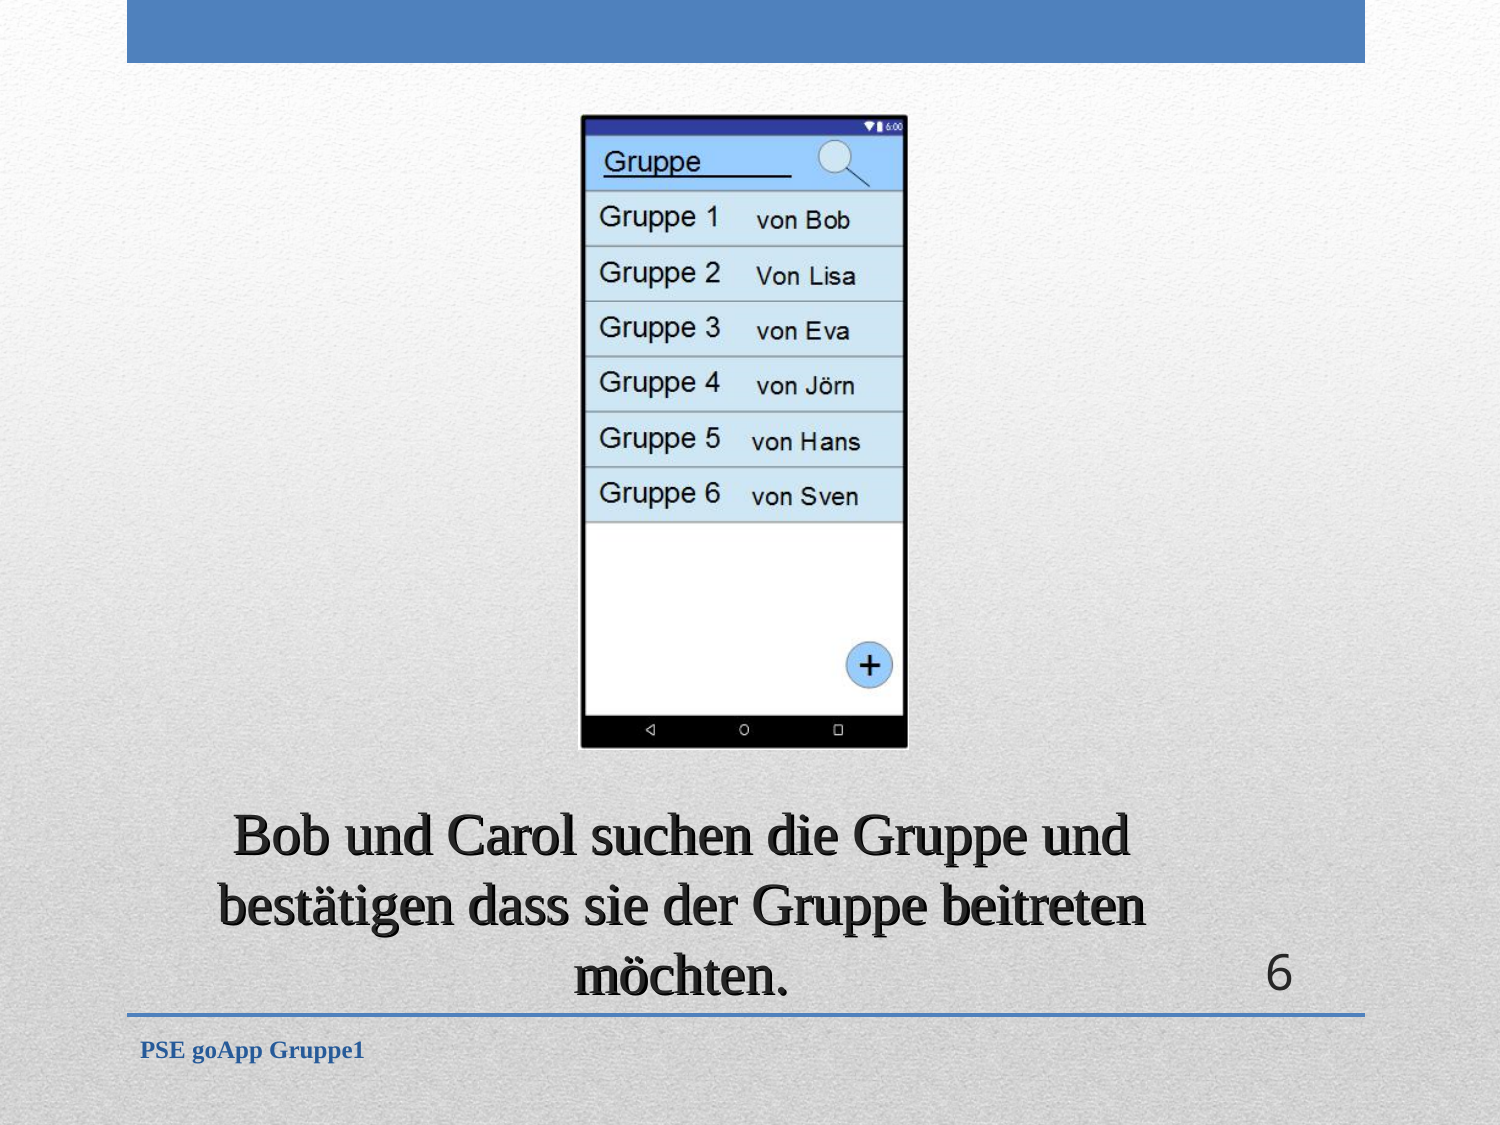

# Bob und Carol suchen die Gruppe und bestätigen dass sie der Gruppe beitreten möchten.
PSE goApp Gruppe1